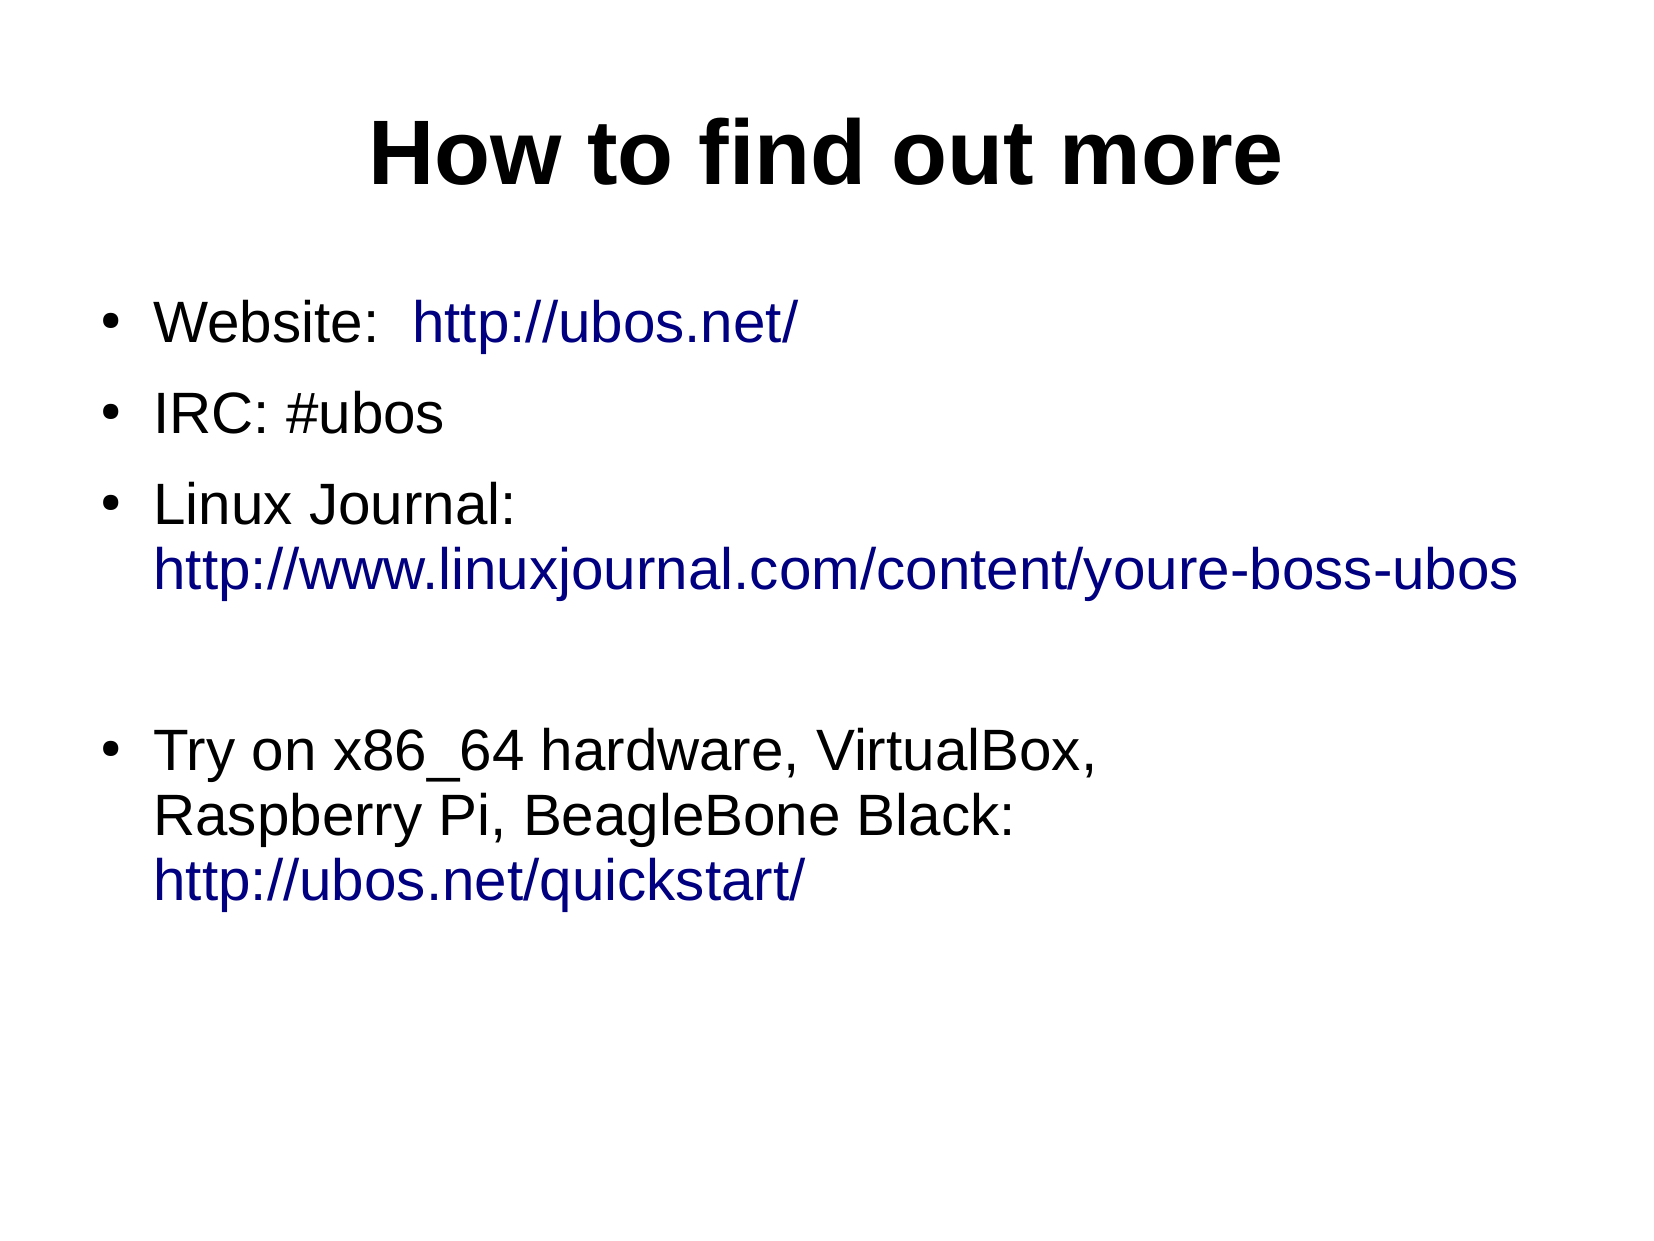

# How to find out more
Website: http://ubos.net/
IRC: #ubos
Linux Journal: http://www.linuxjournal.com/content/youre-boss-ubos
Try on x86_64 hardware, VirtualBox,
Raspberry Pi, BeagleBone Black:
http://ubos.net/quickstart/